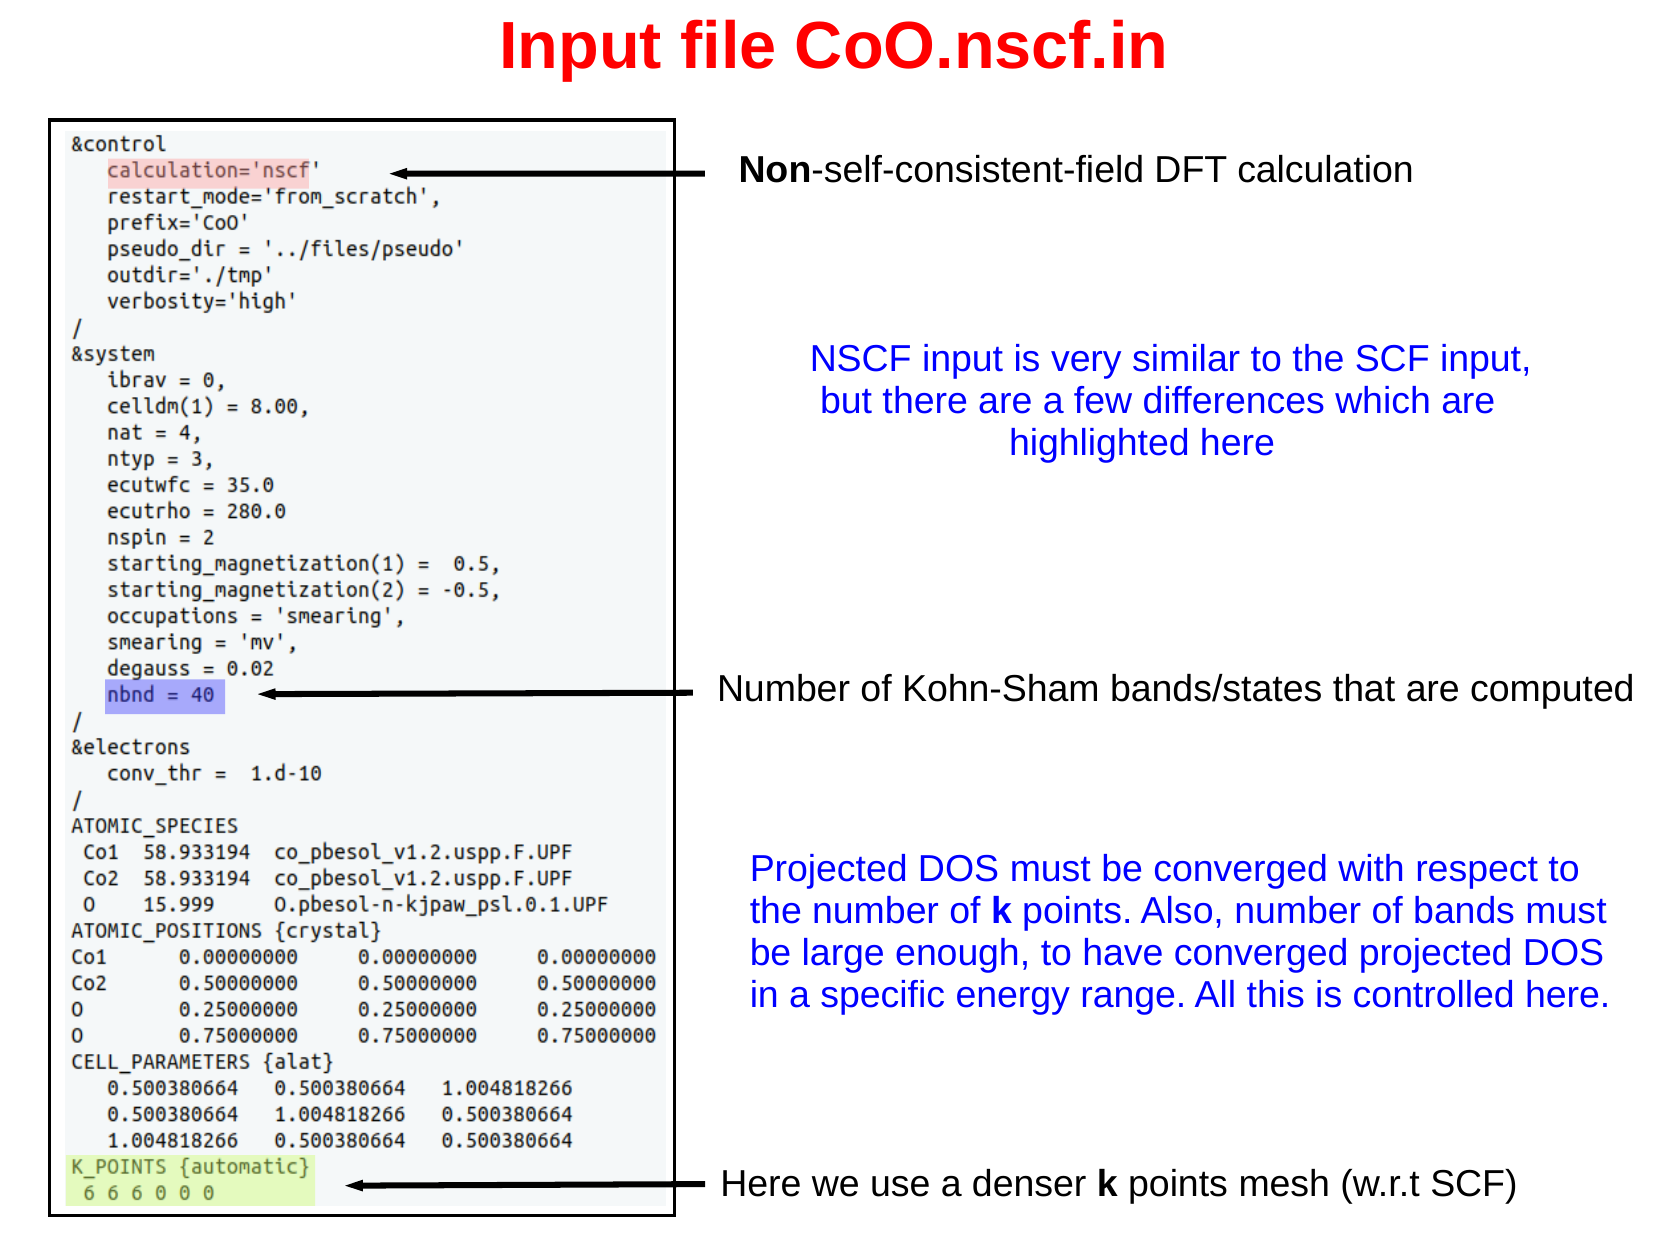

# Input file CoO.nscf.in
Non-self-consistent-field DFT calculation
NSCF input is very similar to the SCF input,
 but there are a few differences which are
 highlighted here
Number of Kohn-Sham bands/states that are computed
Projected DOS must be converged with respect to
the number of k points. Also, number of bands must
be large enough, to have converged projected DOS
in a specific energy range. All this is controlled here.
Here we use a denser k points mesh (w.r.t SCF)